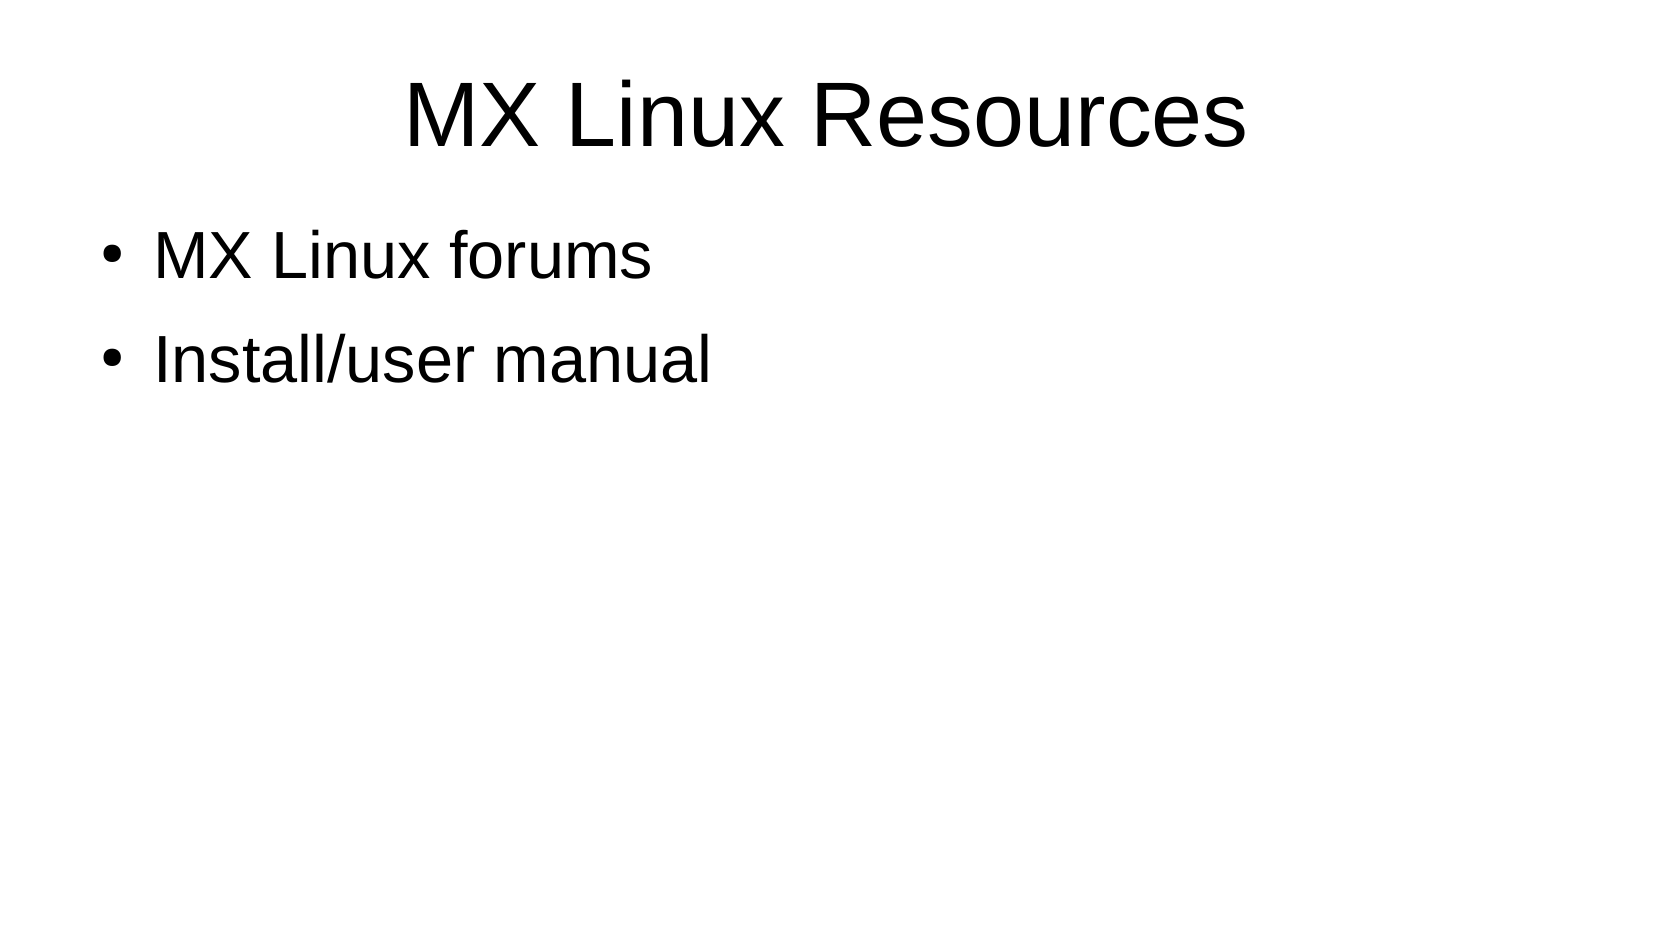

# MX Linux Resources
MX Linux forums
Install/user manual